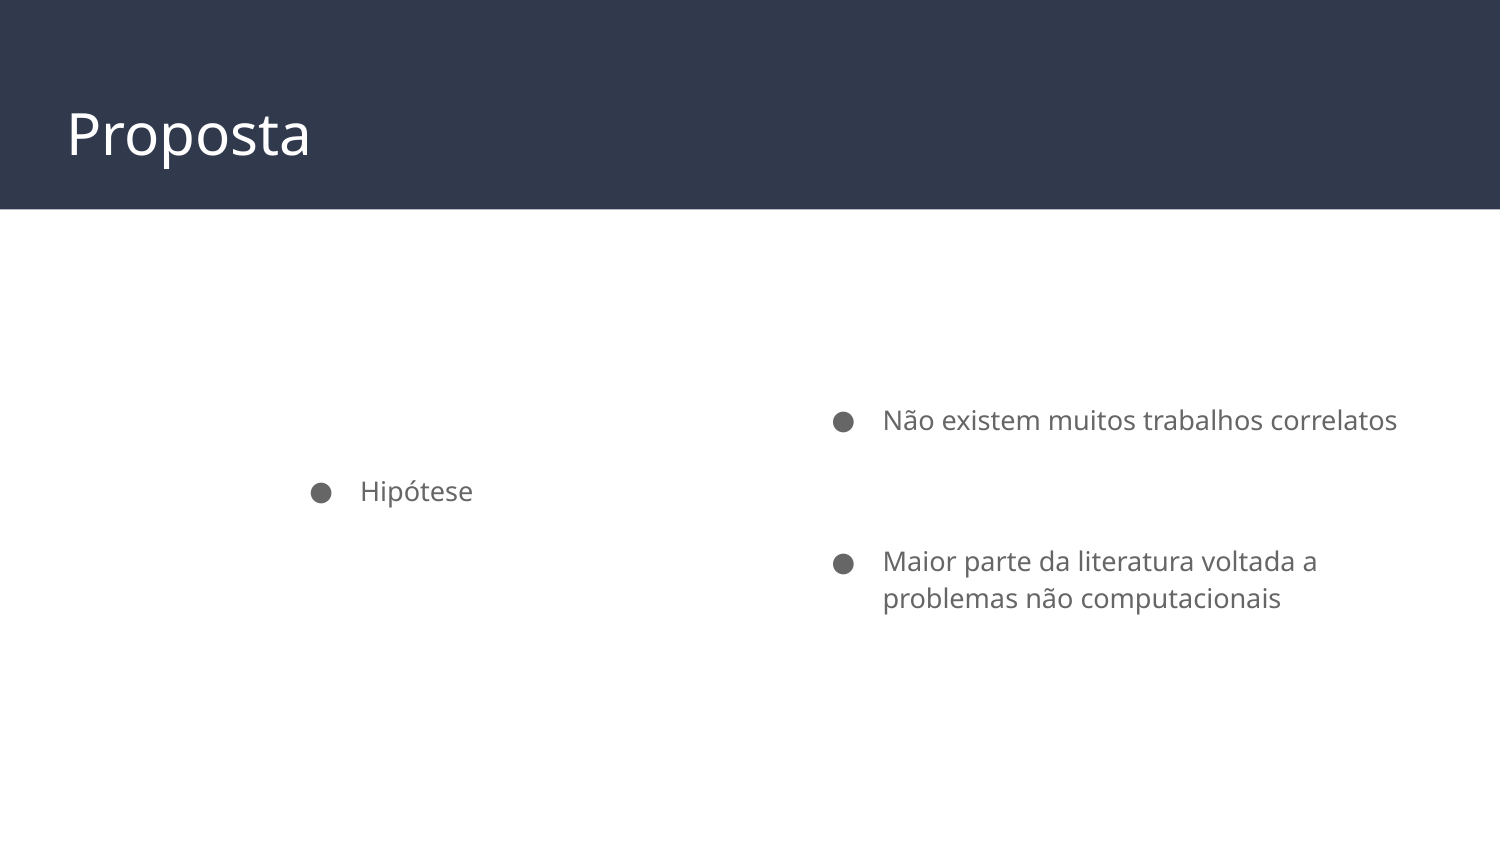

# Proposta
Hipótese
Não existem muitos trabalhos correlatos
Maior parte da literatura voltada a problemas não computacionais